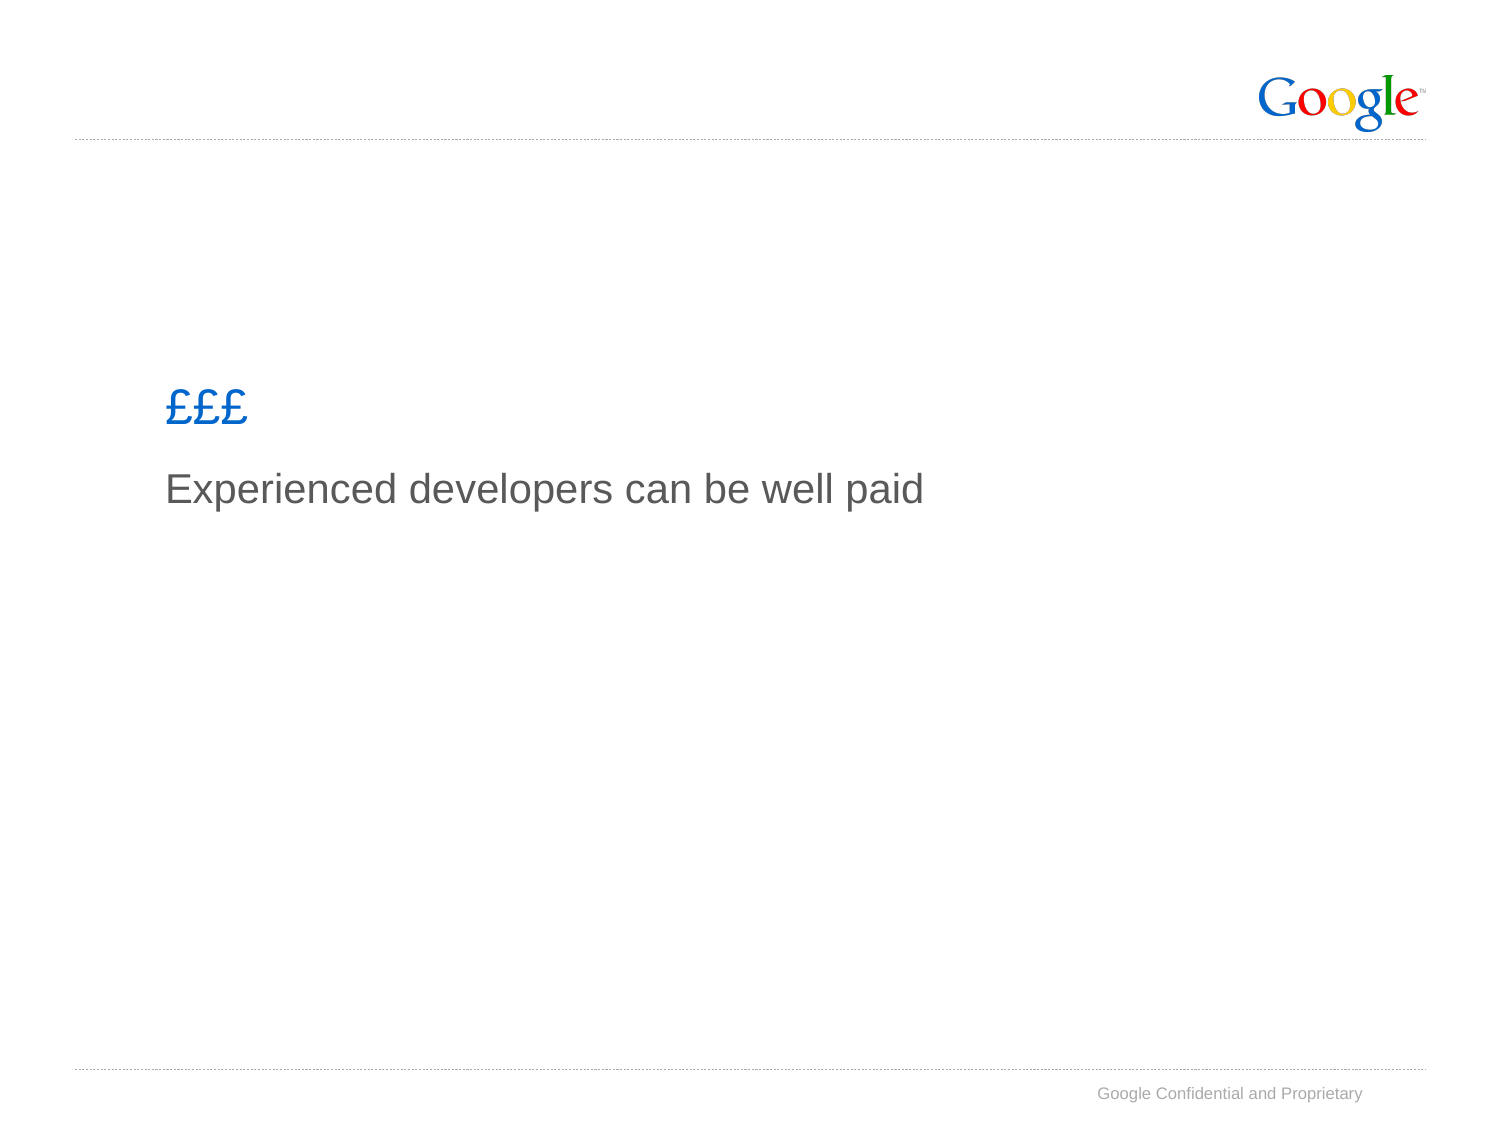

# £££
Experienced developers can be well paid